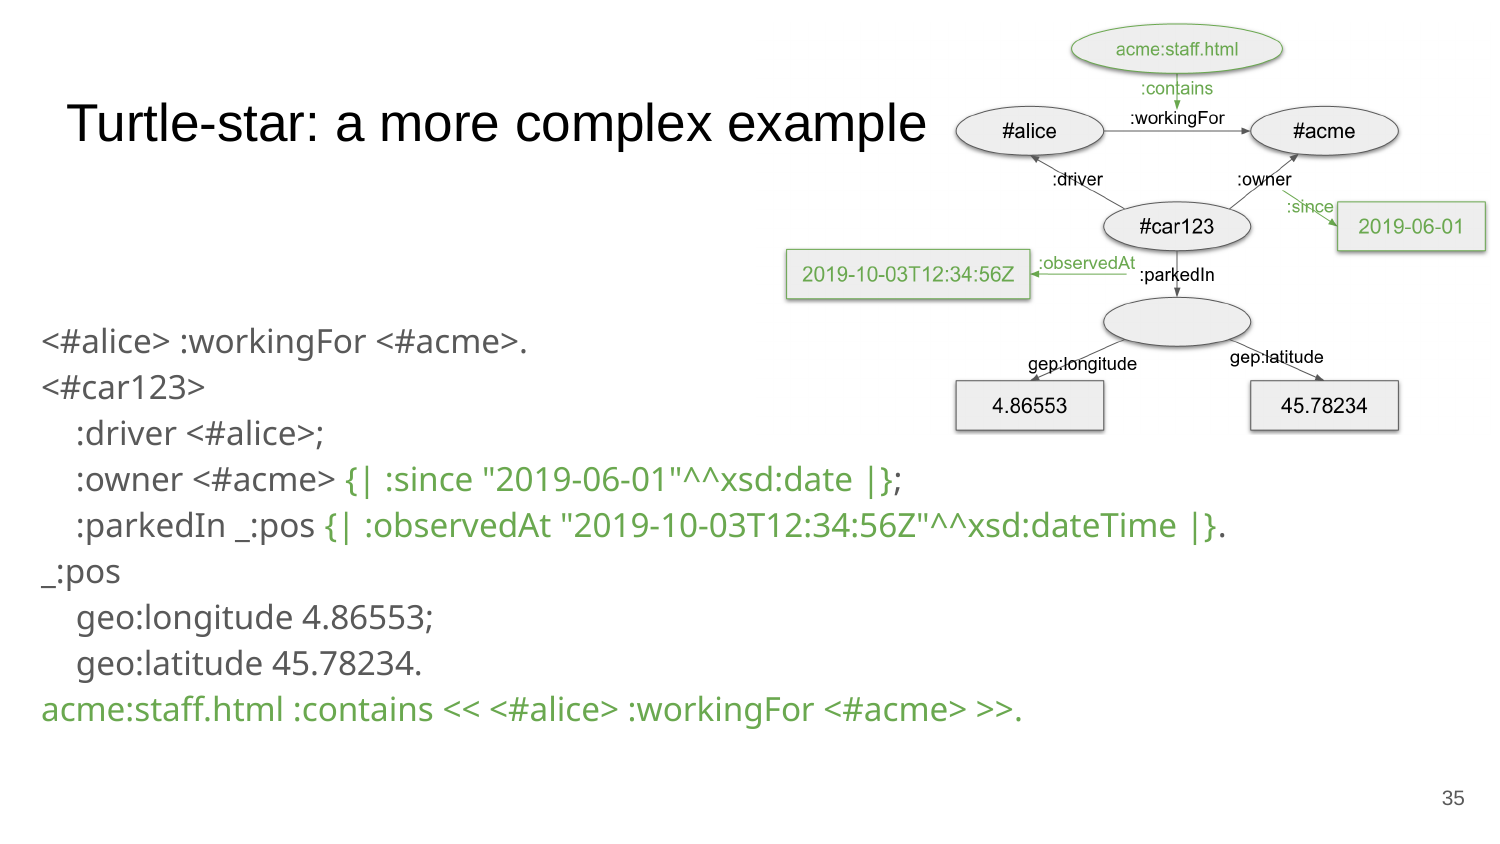

# Turtle-star: a more complex example
<#alice> :workingFor <#acme>.
<#car123>
 :driver <#alice>;
 :owner <#acme> {| :since "2019-06-01"^^xsd:date |};
 :parkedIn _:pos {| :observedAt "2019-10-03T12:34:56Z"^^xsd:dateTime |}.
_:pos
 geo:longitude 4.86553;
 geo:latitude 45.78234.
acme:staff.html :contains << <#alice> :workingFor <#acme> >>.